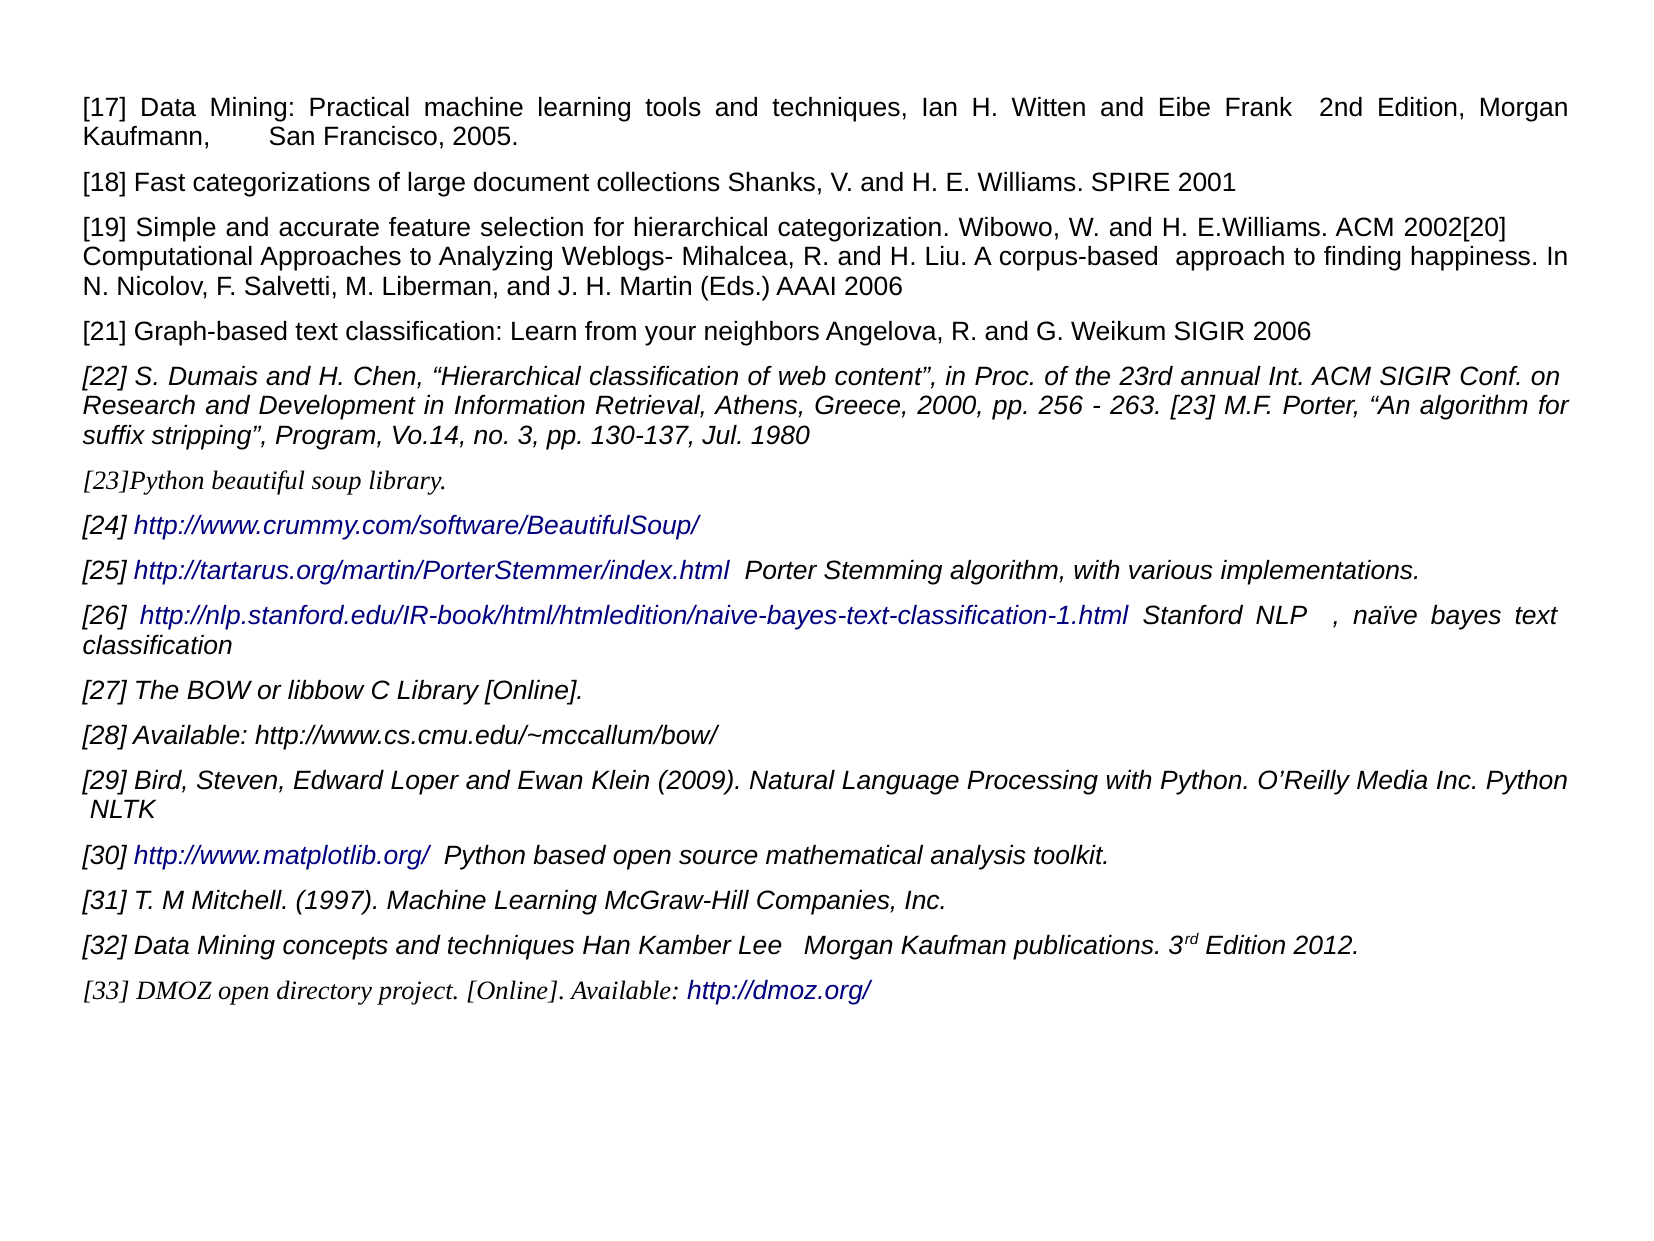

# [17] Data Mining: Practical machine learning tools and techniques, Ian H. Witten and Eibe Frank 2nd Edition, Morgan Kaufmann, San Francisco, 2005.
[18] Fast categorizations of large document collections Shanks, V. and H. E. Williams. SPIRE 2001
[19] Simple and accurate feature selection for hierarchical categorization. Wibowo, W. and H. E.Williams. ACM 2002[20] Computational Approaches to Analyzing Weblogs- Mihalcea, R. and H. Liu. A corpus-based approach to finding happiness. In N. Nicolov, F. Salvetti, M. Liberman, and J. H. Martin (Eds.) AAAI 2006
[21] Graph-based text classification: Learn from your neighbors Angelova, R. and G. Weikum SIGIR 2006
[22] S. Dumais and H. Chen, “Hierarchical classification of web content”, in Proc. of the 23rd annual Int. ACM SIGIR Conf. on Research and Development in Information Retrieval, Athens, Greece, 2000, pp. 256 - 263. [23] M.F. Porter, “An algorithm for suffix stripping”, Program, Vo.14, no. 3, pp. 130-137, Jul. 1980
[23]Python beautiful soup library.
[24] http://www.crummy.com/software/BeautifulSoup/
[25] http://tartarus.org/martin/PorterStemmer/index.html Porter Stemming algorithm, with various implementations.
[26] http://nlp.stanford.edu/IR-book/html/htmledition/naive-bayes-text-classification-1.html Stanford NLP , naïve bayes text classification
[27] The BOW or libbow C Library [Online].
[28] Available: http://www.cs.cmu.edu/~mccallum/bow/
[29] Bird, Steven, Edward Loper and Ewan Klein (2009). Natural Language Processing with Python. O’Reilly Media Inc. Python NLTK
[30] http://www.matplotlib.org/ Python based open source mathematical analysis toolkit.
[31] T. M Mitchell. (1997). Machine Learning McGraw-Hill Companies, Inc.
[32] Data Mining concepts and techniques Han Kamber Lee Morgan Kaufman publications. 3rd Edition 2012.
[33] DMOZ open directory project. [Online]. Available: http://dmoz.org/